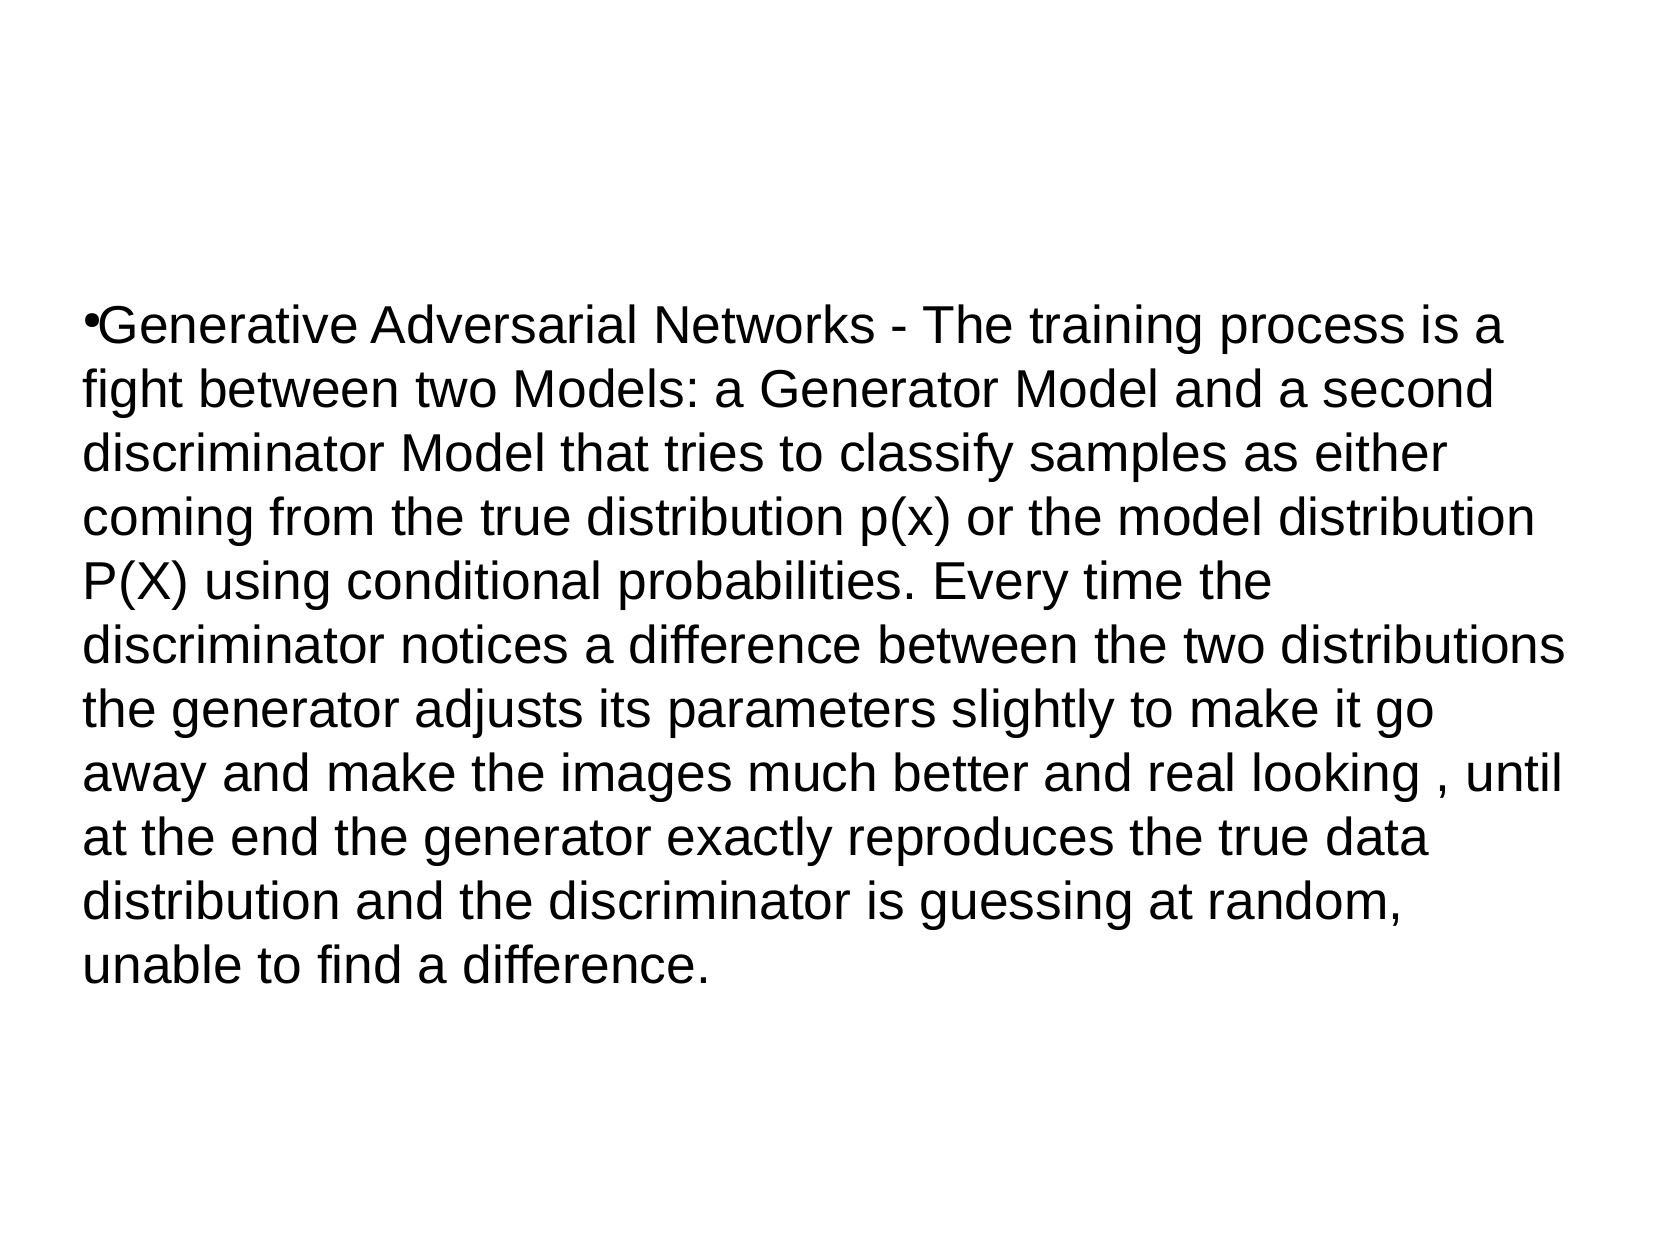

#
Generative Adversarial Networks - The training process is a fight between two Models: a Generator Model and a second discriminator Model that tries to classify samples as either coming from the true distribution p(x) or the model distribution P(X) using conditional probabilities. Every time the discriminator notices a difference between the two distributions the generator adjusts its parameters slightly to make it go away and make the images much better and real looking , until at the end the generator exactly reproduces the true data distribution and the discriminator is guessing at random, unable to find a difference.